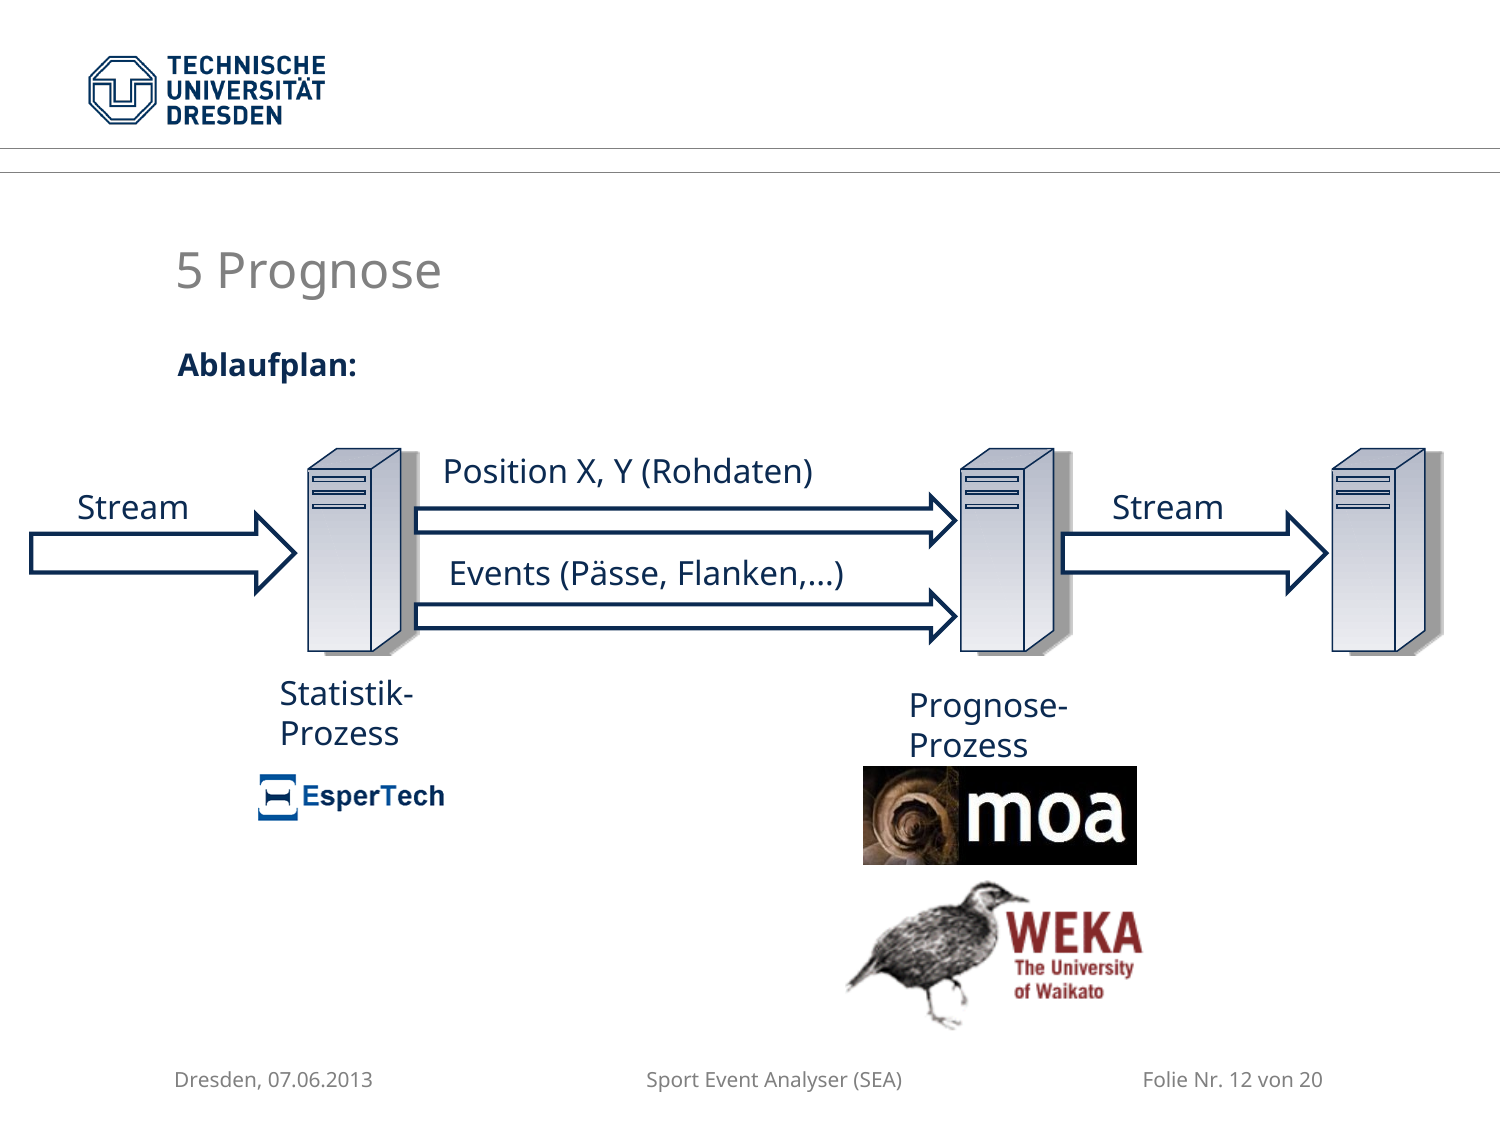

# 5 Prognose
Ablaufplan:
Position X, Y (Rohdaten)
Stream
Stream
Events (Pässe, Flanken,…)
Statistik-Prozess
Prognose-Prozess
Dresden, 07.06.2013